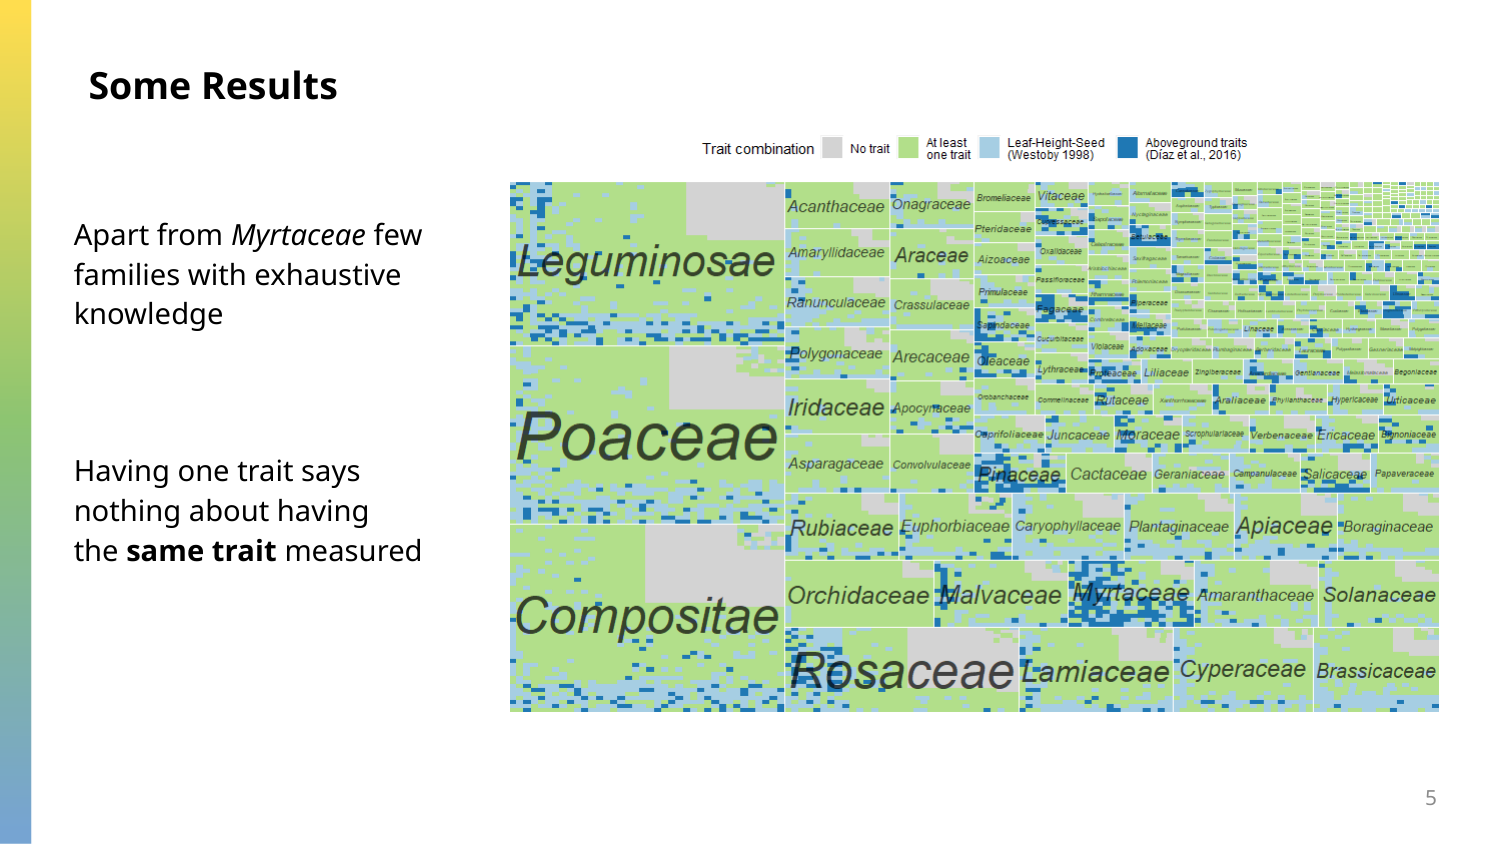

# Some Results
Apart from Myrtaceae few families with exhaustive knowledge
Having one trait says nothing about having
the same trait measured